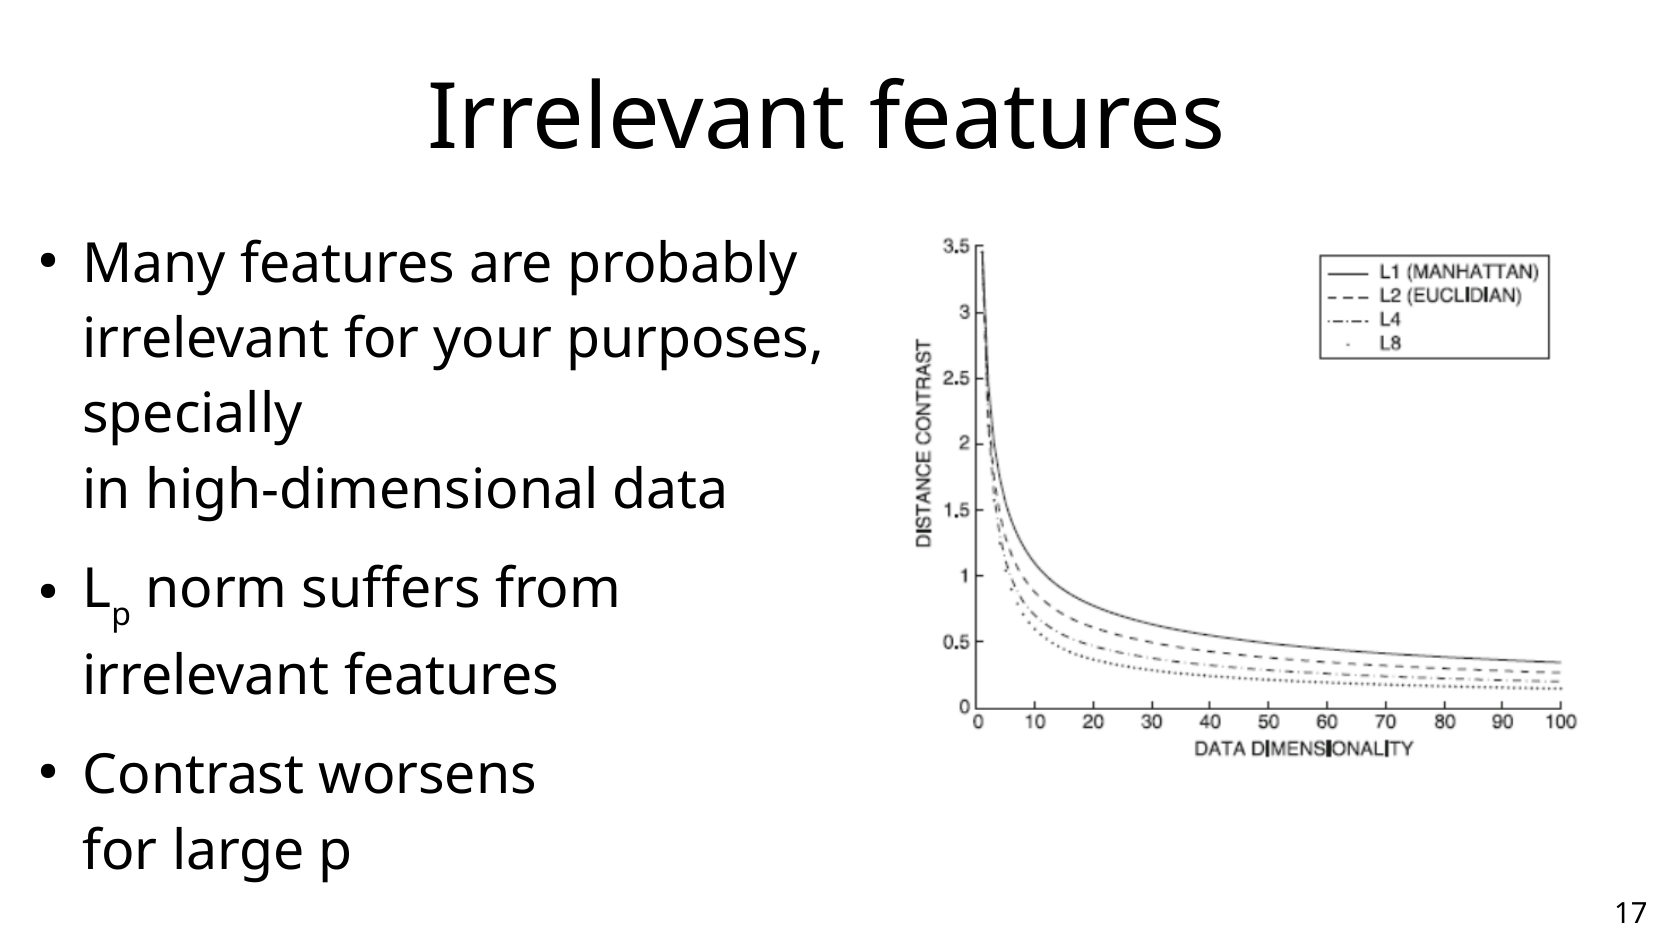

# Irrelevant features
Many features are probably irrelevant for your purposes, specially
in high-dimensional data
Lp norm suffers from irrelevant features
Contrast worsens
for large p
17